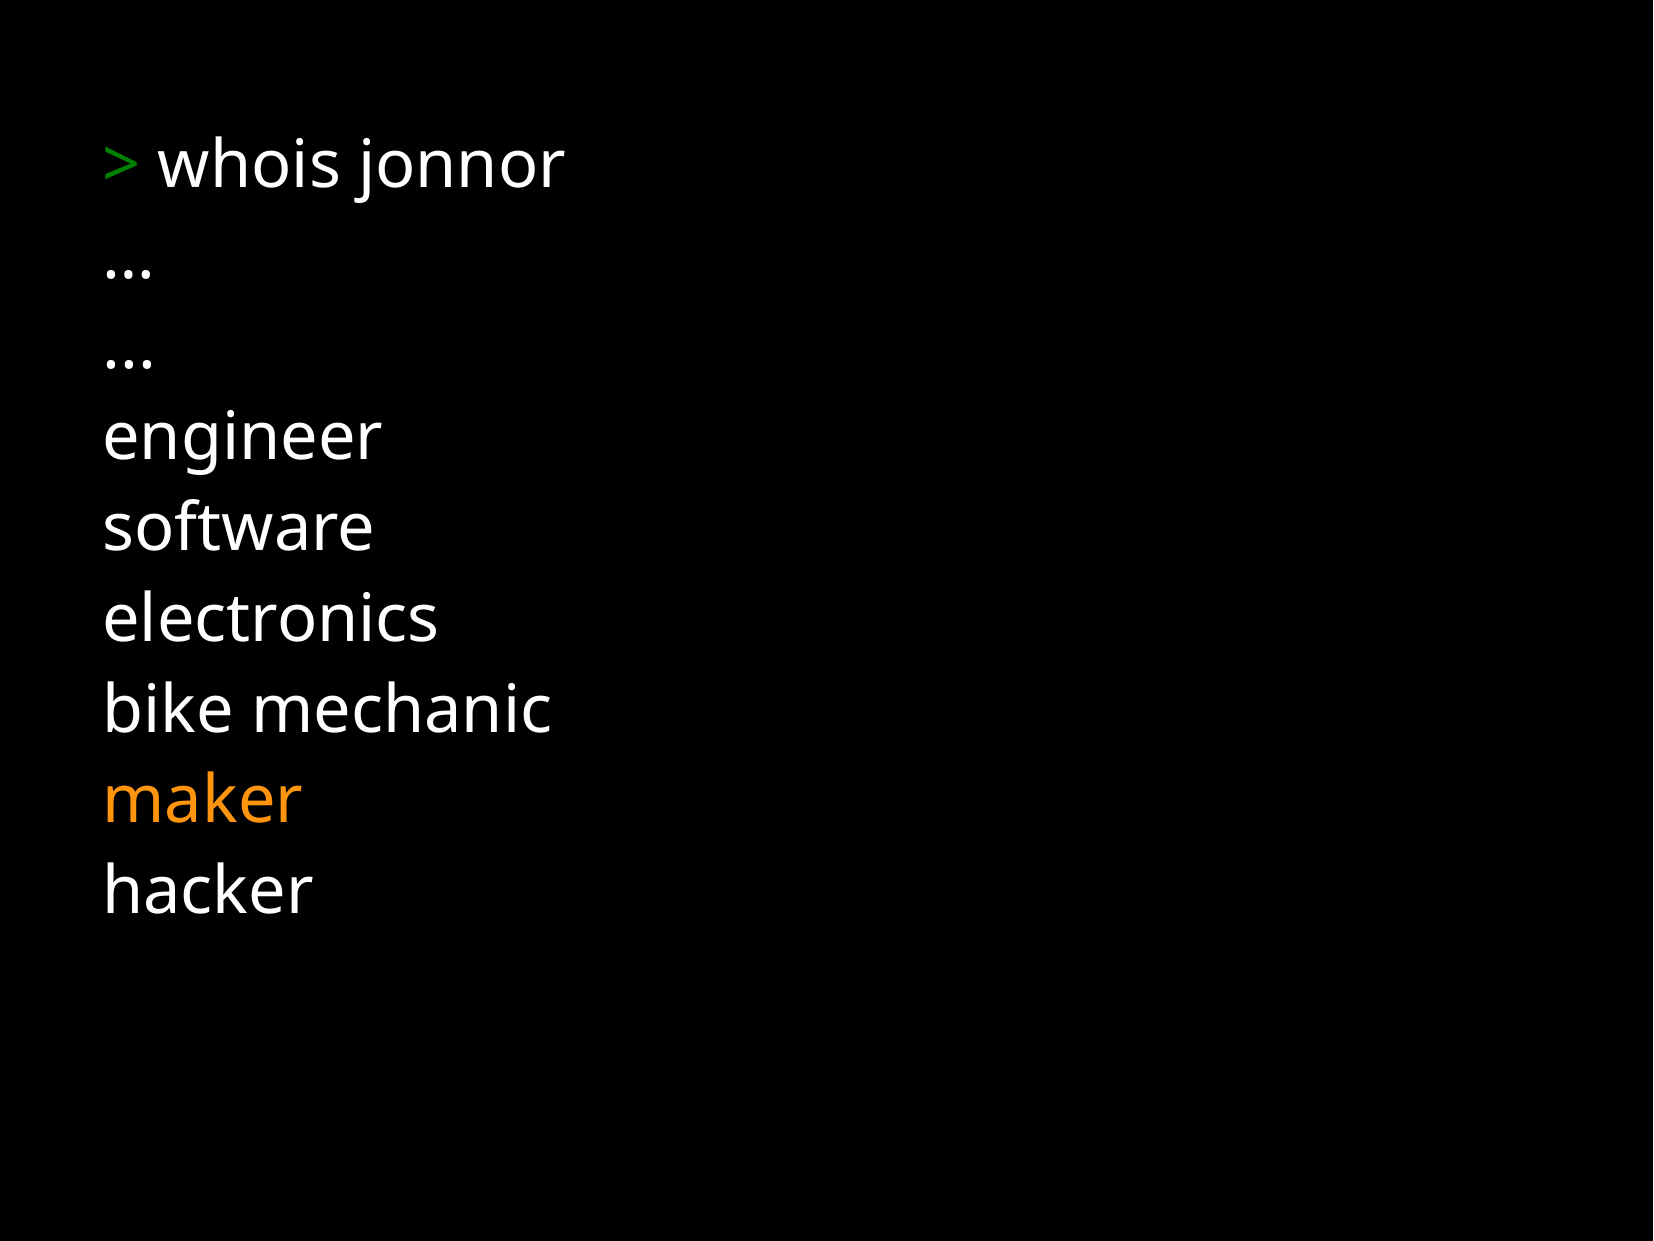

# > whois jonnor … ... engineer software electronics bike mechanic maker hacker